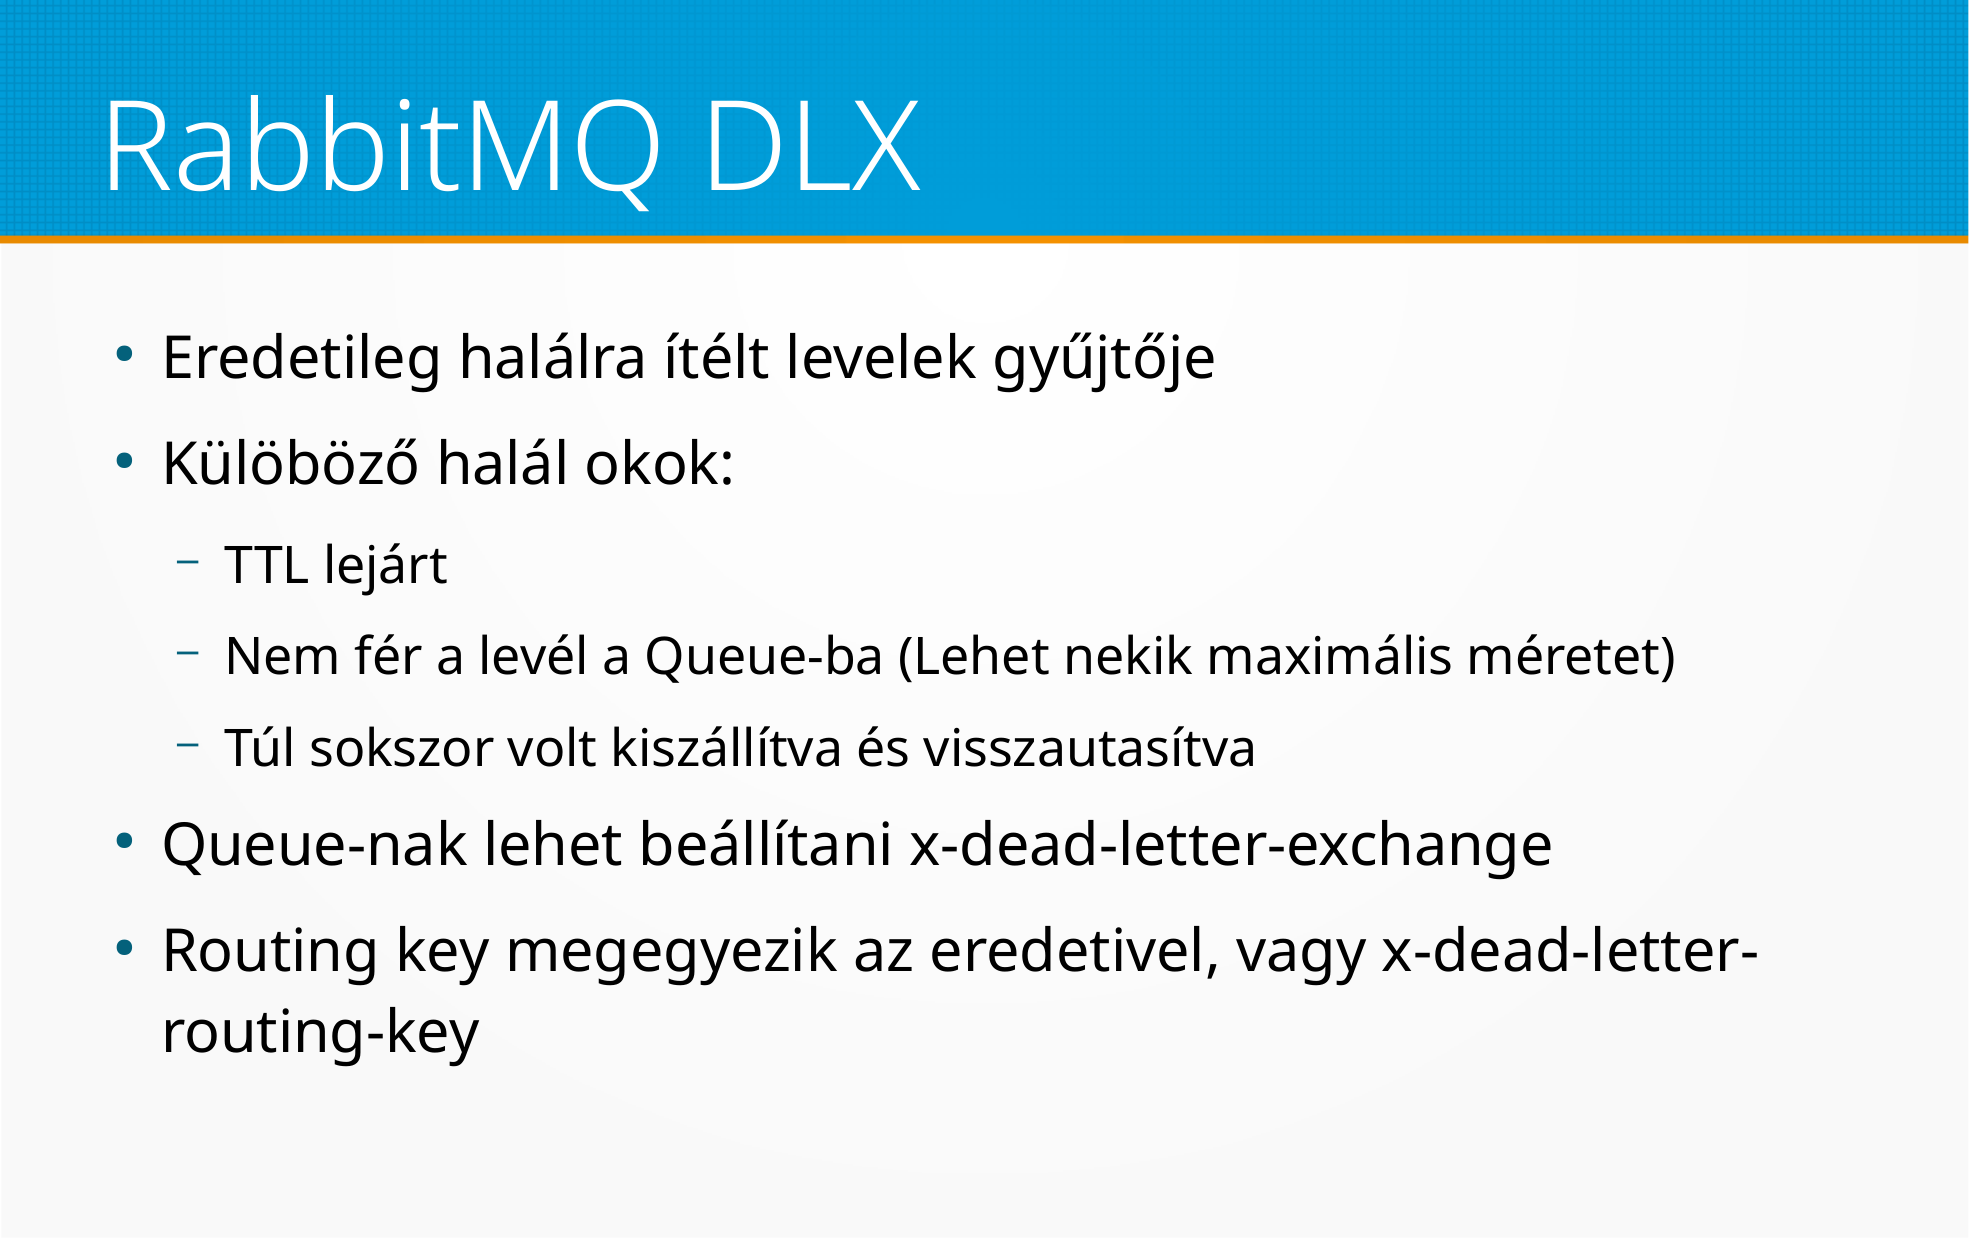

# RabbitMQ DLX
Eredetileg halálra ítélt levelek gyűjtője
Külöböző halál okok:
TTL lejárt
Nem fér a levél a Queue-ba (Lehet nekik maximális méretet)
Túl sokszor volt kiszállítva és visszautasítva
Queue-nak lehet beállítani x-dead-letter-exchange
Routing key megegyezik az eredetivel, vagy x-dead-letter-routing-key